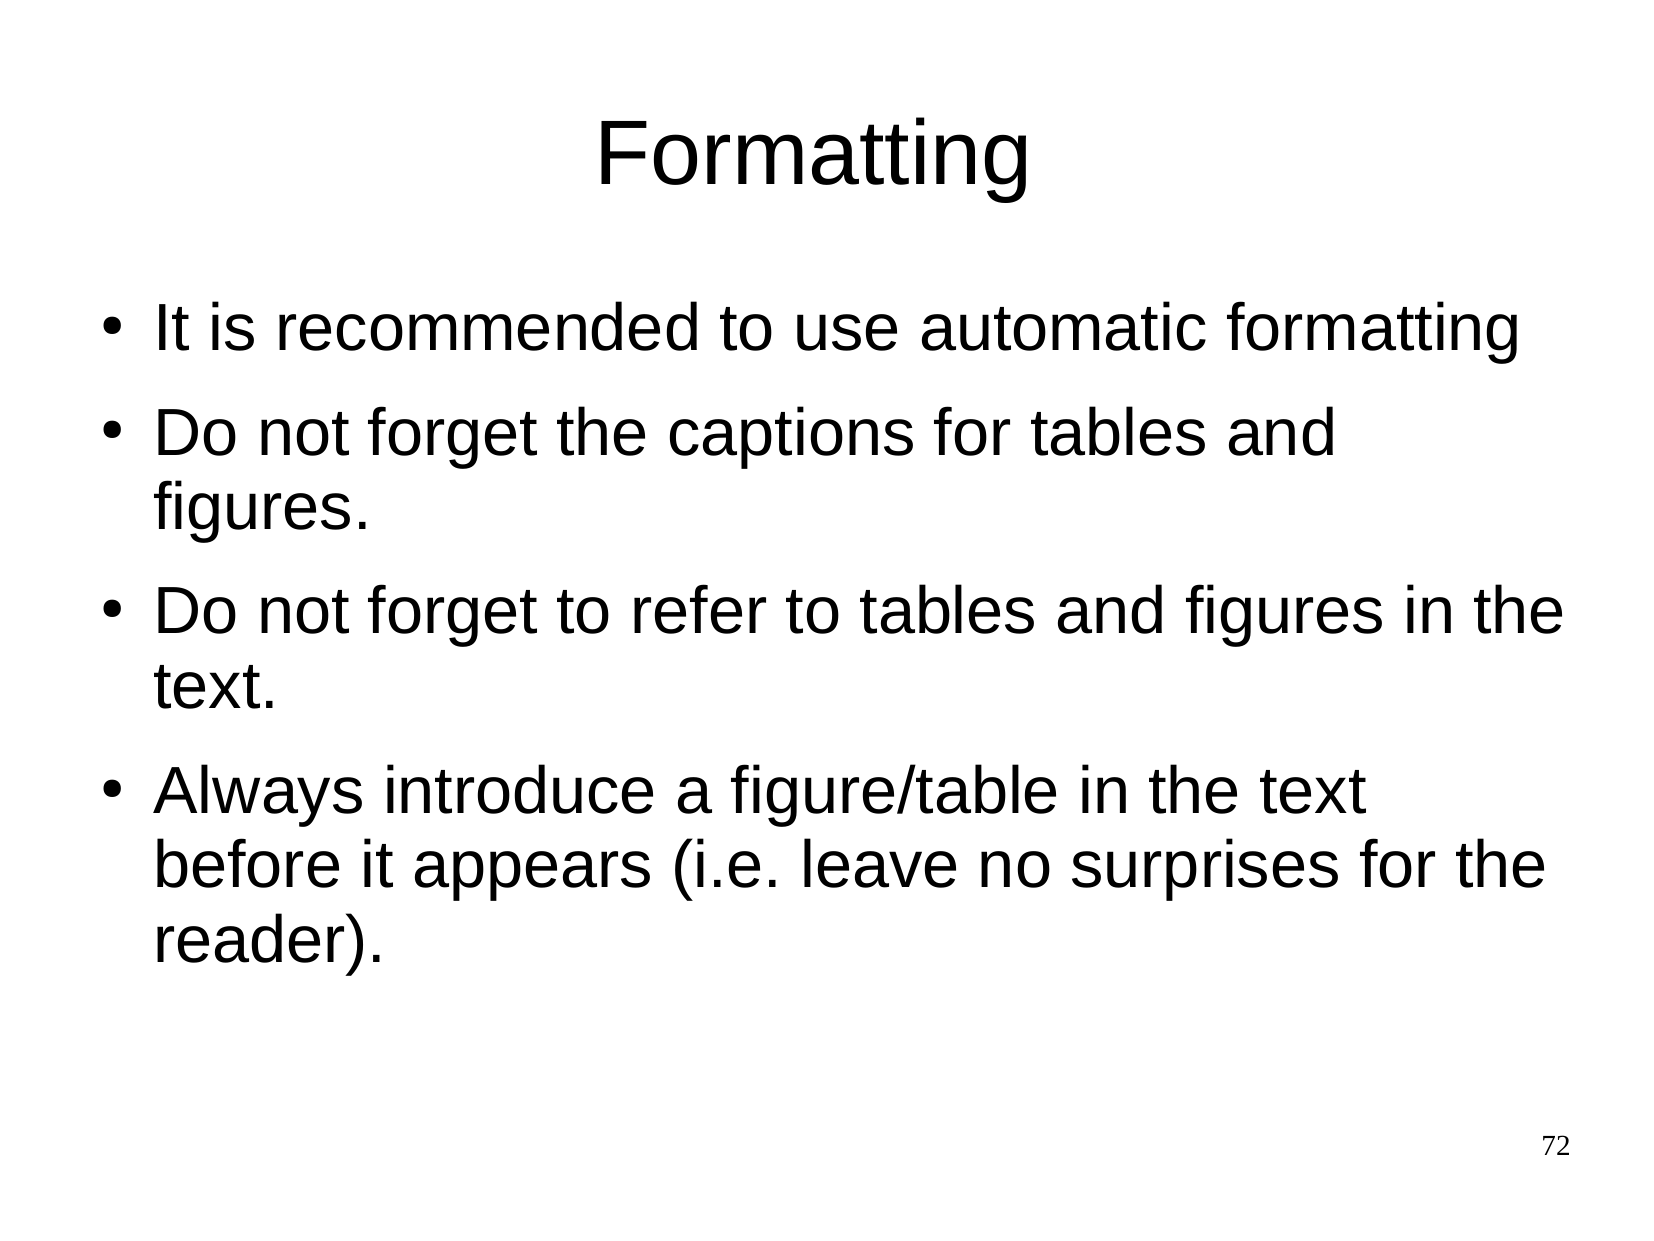

# Formatting
It is recommended to use automatic formatting
Do not forget the captions for tables and figures.
Do not forget to refer to tables and figures in the text.
Always introduce a figure/table in the text before it appears (i.e. leave no surprises for the reader).
72